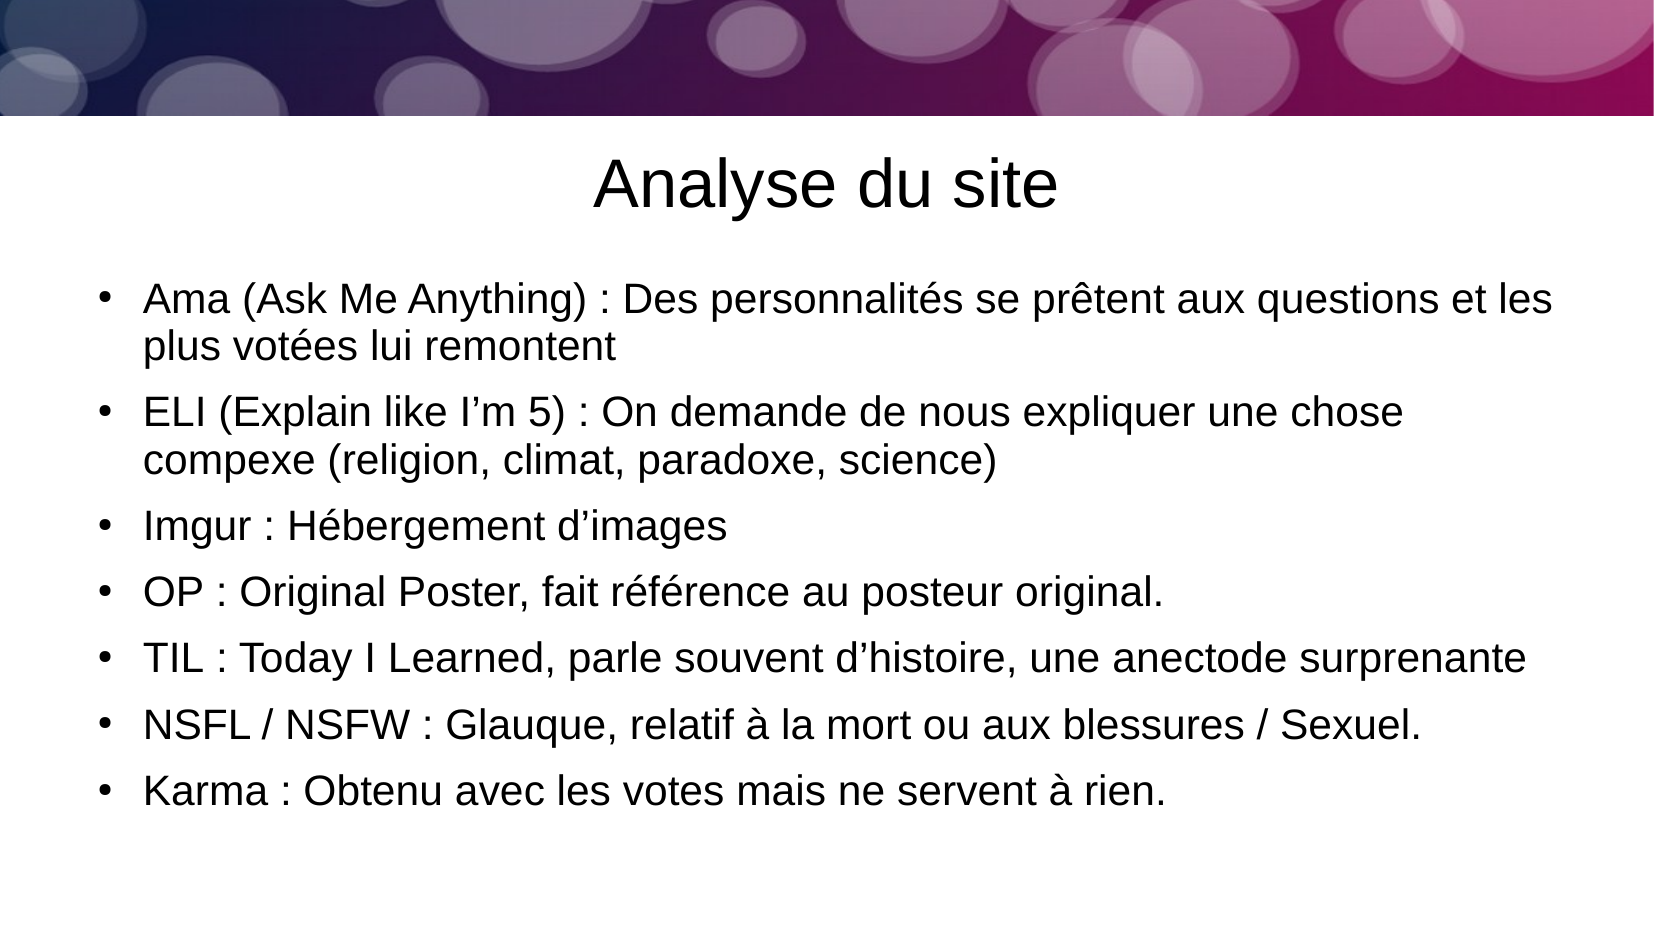

# Analyse du site
Ama (Ask Me Anything) : Des personnalités se prêtent aux questions et les plus votées lui remontent
ELI (Explain like I’m 5) : On demande de nous expliquer une chose compexe (religion, climat, paradoxe, science)
Imgur : Hébergement d’images
OP : Original Poster, fait référence au posteur original.
TIL : Today I Learned, parle souvent d’histoire, une anectode surprenante
NSFL / NSFW : Glauque, relatif à la mort ou aux blessures / Sexuel.
Karma : Obtenu avec les votes mais ne servent à rien.